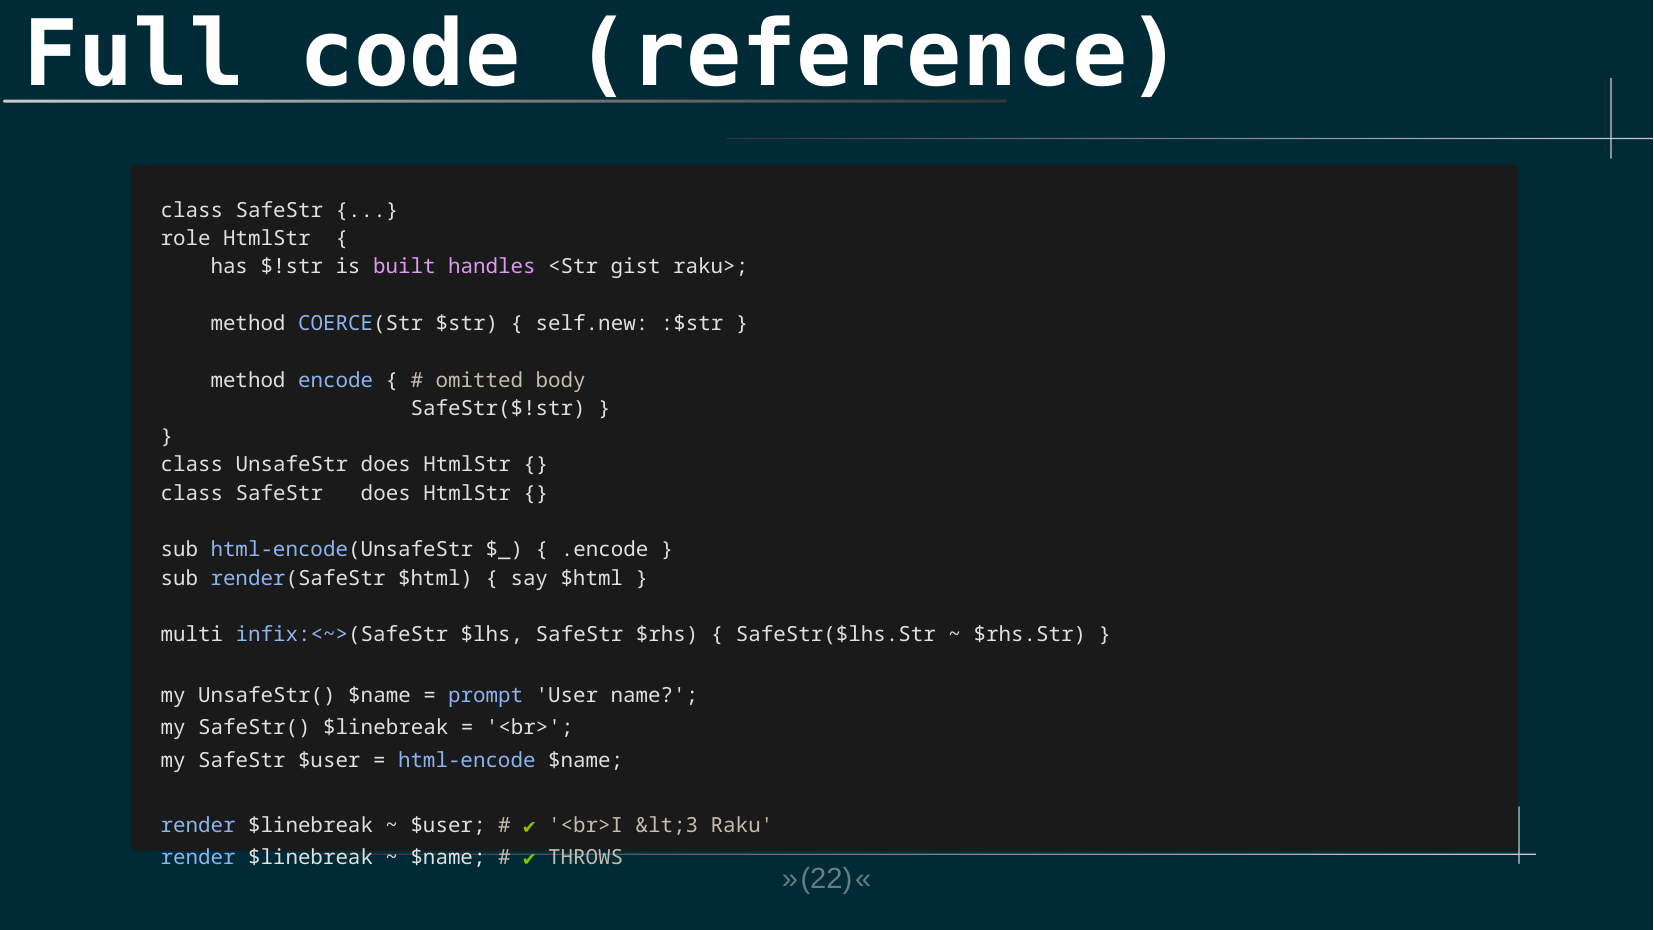

# Full code (reference)
class SafeStr {...}
role HtmlStr {
 has $!str is built handles <Str gist raku>;
 method COERCE(Str $str) { self.new: :$str }
 method encode { # omitted body
 SafeStr($!str) }
}
class UnsafeStr does HtmlStr {}
class SafeStr does HtmlStr {}
sub html-encode(UnsafeStr $_) { .encode }
sub render(SafeStr $html) { say $html }
multi infix:<~>(SafeStr $lhs, SafeStr $rhs) { SafeStr($lhs.Str ~ $rhs.Str) }
my UnsafeStr() $name = prompt 'User name?';
my SafeStr() $linebreak = '<br>';
my SafeStr $user = html-encode $name;
render $linebreak ~ $user; # ✔ '<br>I &lt;3 Raku'
render $linebreak ~ $name; # ✔ THROWS